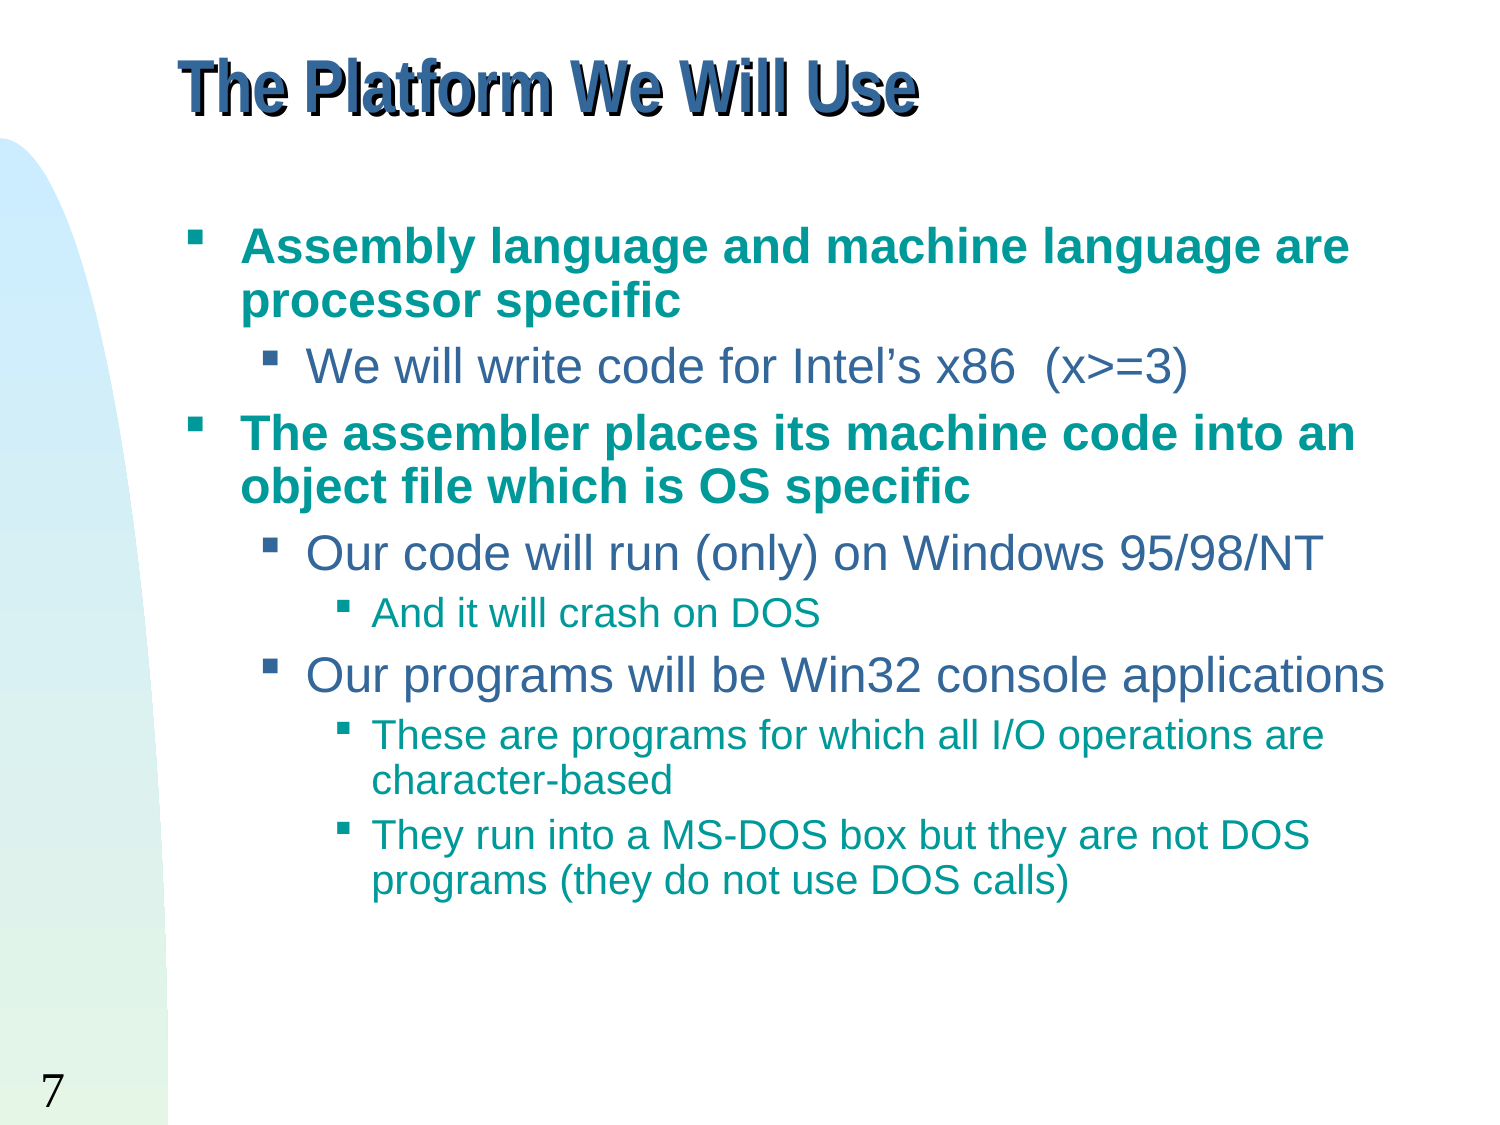

# The Platform We Will Use
Assembly language and machine language are processor specific
We will write code for Intel’s x86 (x>=3)
The assembler places its machine code into an object file which is OS specific
Our code will run (only) on Windows 95/98/NT
And it will crash on DOS
Our programs will be Win32 console applications
These are programs for which all I/O operations are character-based
They run into a MS-DOS box but they are not DOS programs (they do not use DOS calls)
7